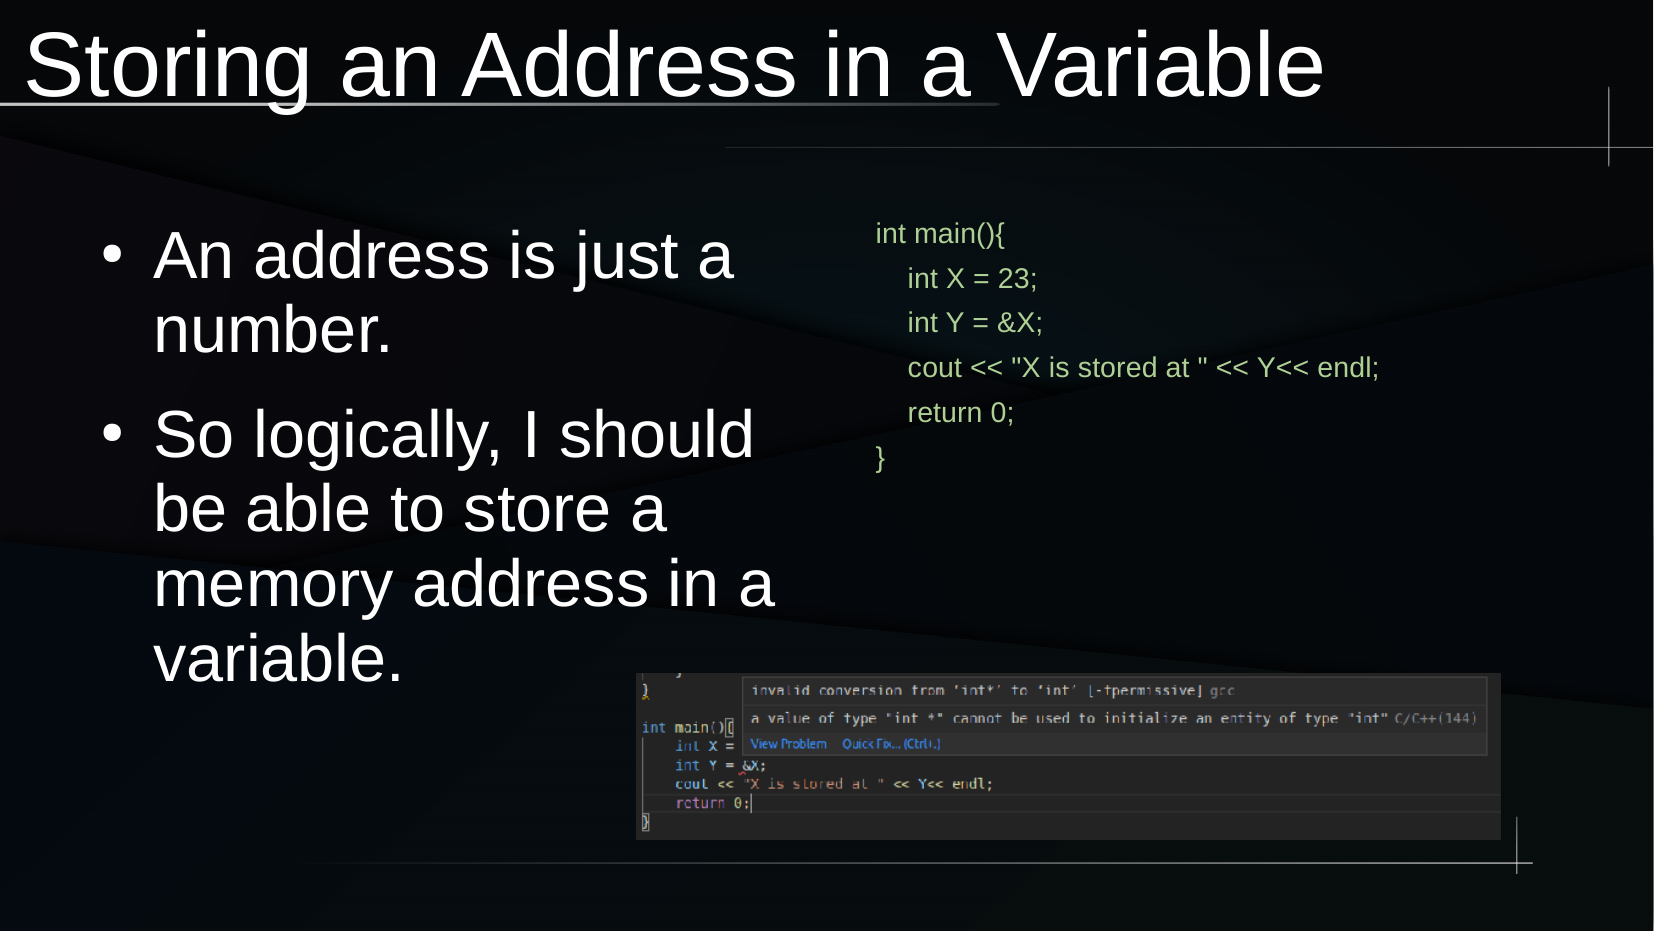

# Storing an Address in a Variable
An address is just a number.
So logically, I should be able to store a memory address in a variable.
int main(){
 int X = 23;
 int Y = &X;
 cout << "X is stored at " << Y<< endl;
 return 0;
}